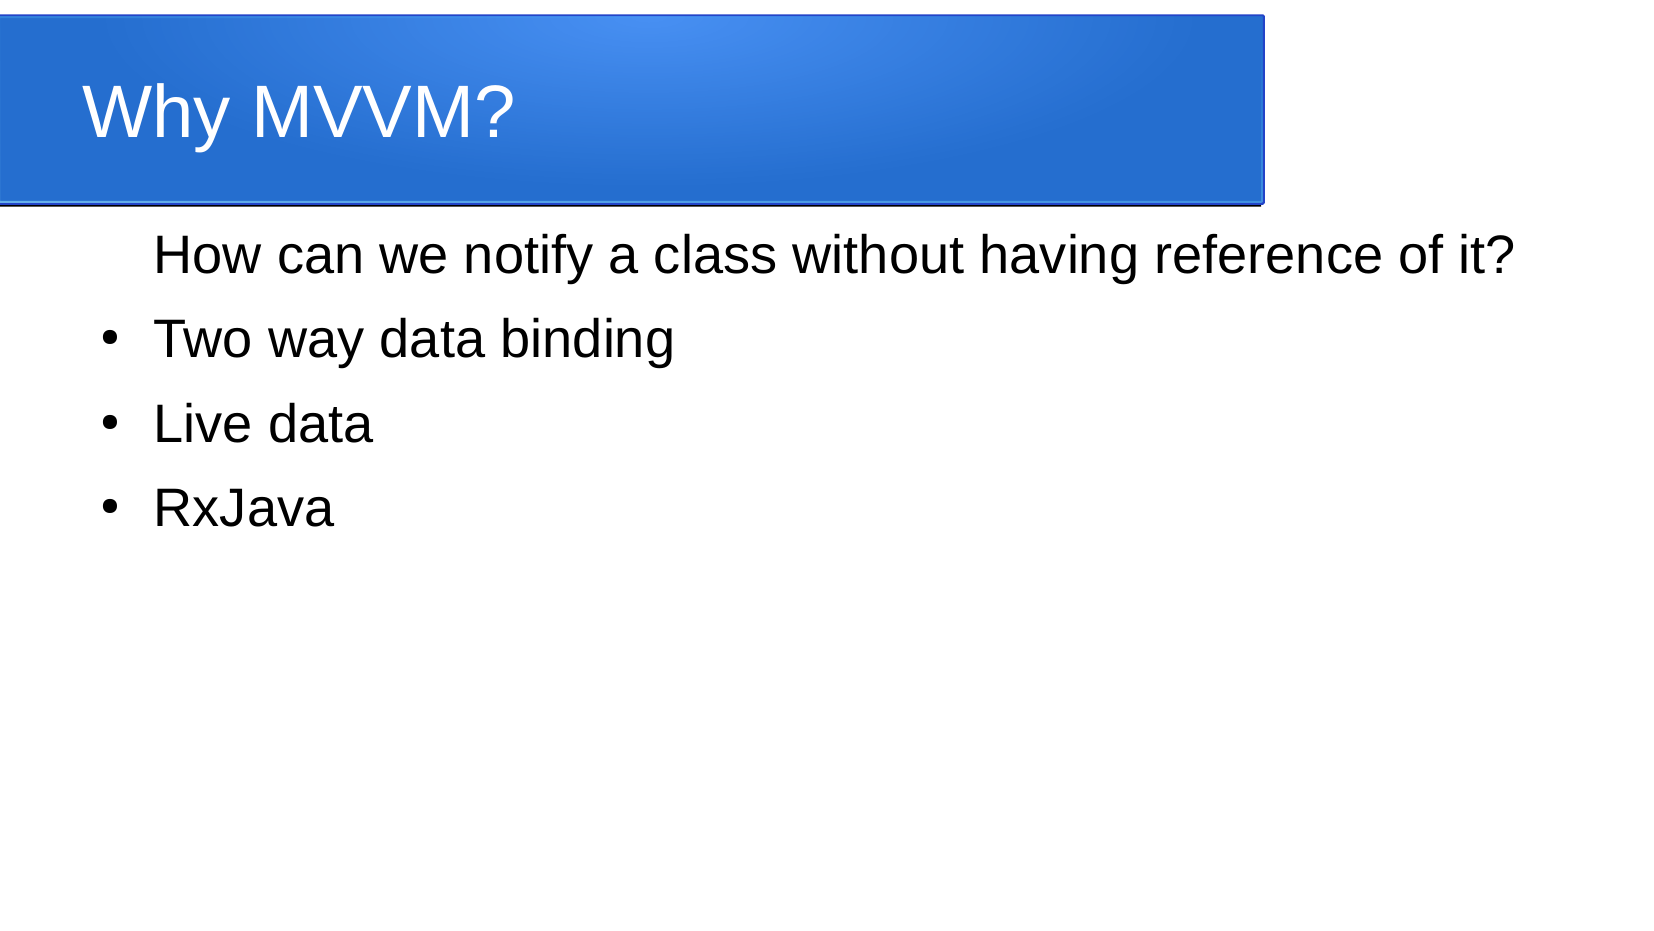

# Why MVVM?
How can we notify a class without having reference of it?
Two way data binding
Live data
RxJava